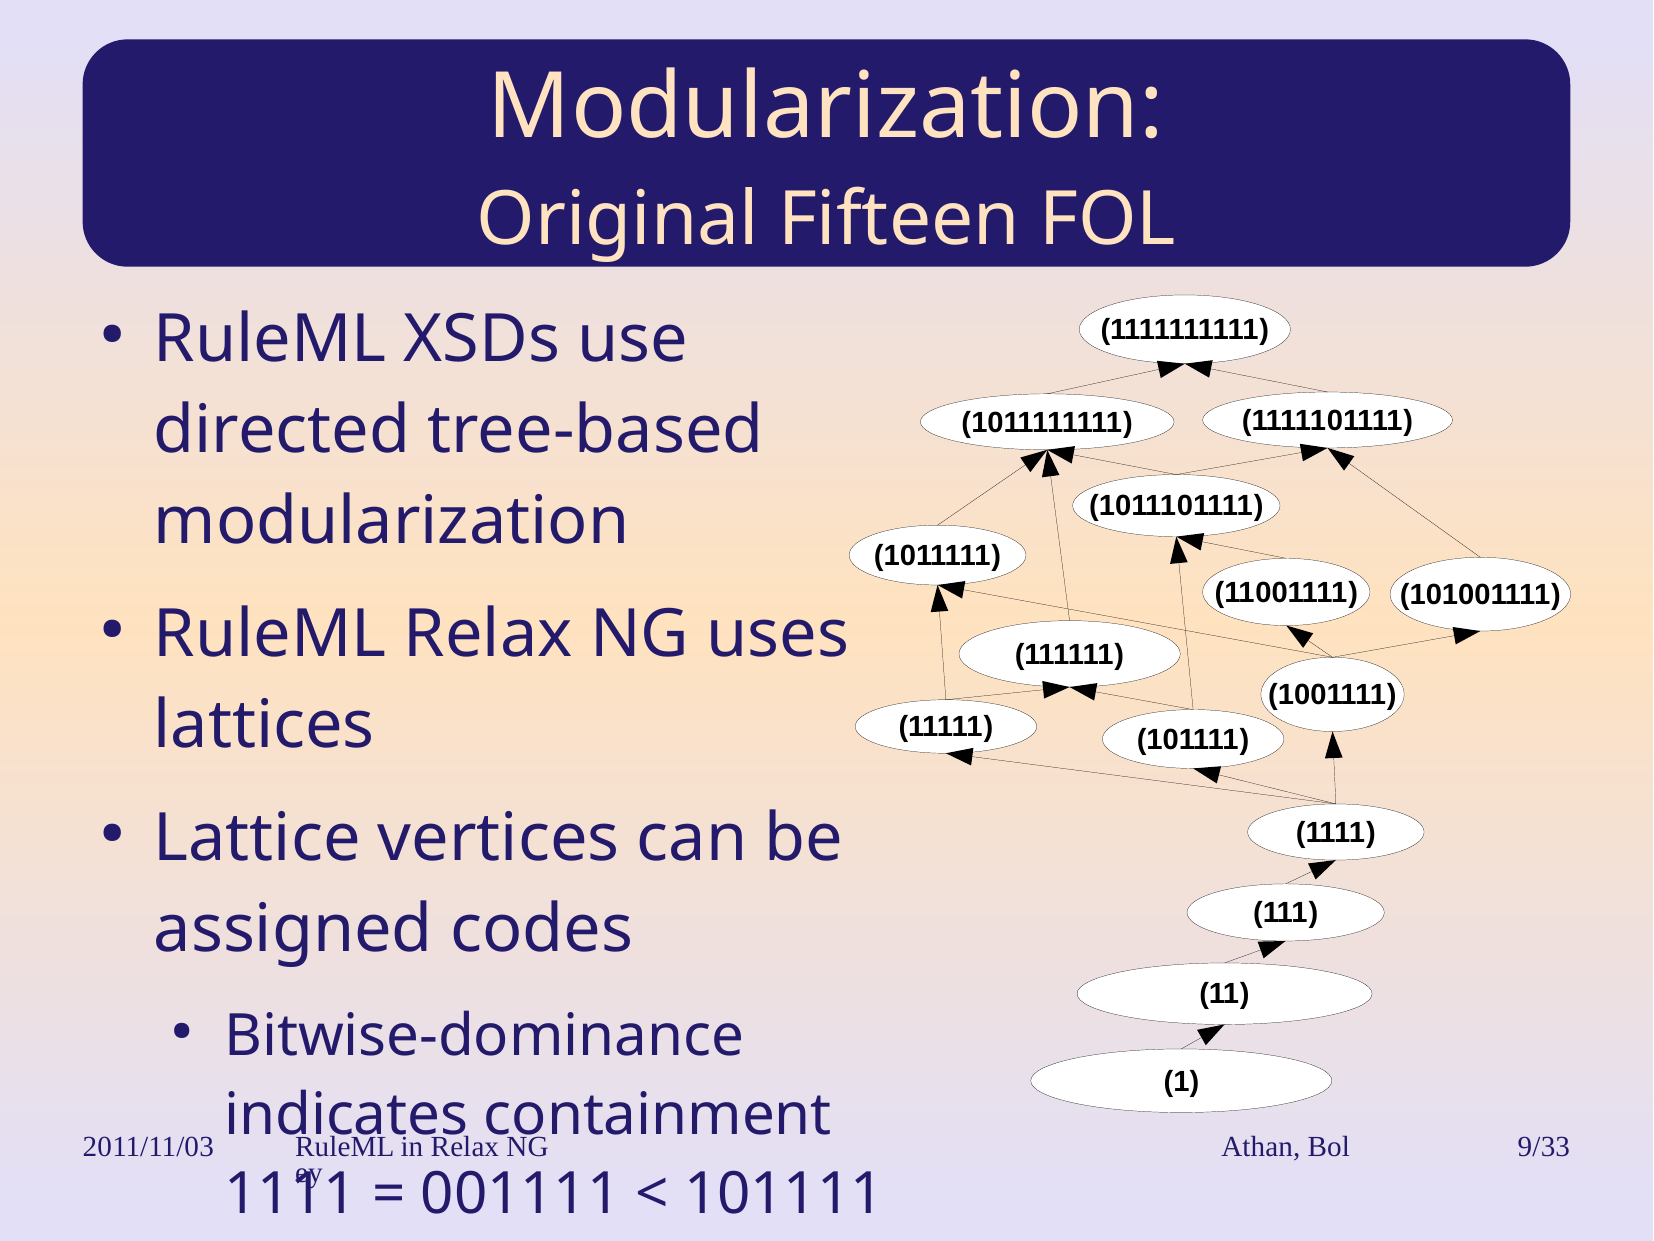

# Modularization: Original Fifteen FOL
RuleML XSDs use directed tree-based modularization
RuleML Relax NG uses lattices
Lattice vertices can be assigned codes
Bitwise-dominance indicates containment
1111 = 001111 < 101111
2011/11/03
RuleML in Relax NG Athan, Boley
9